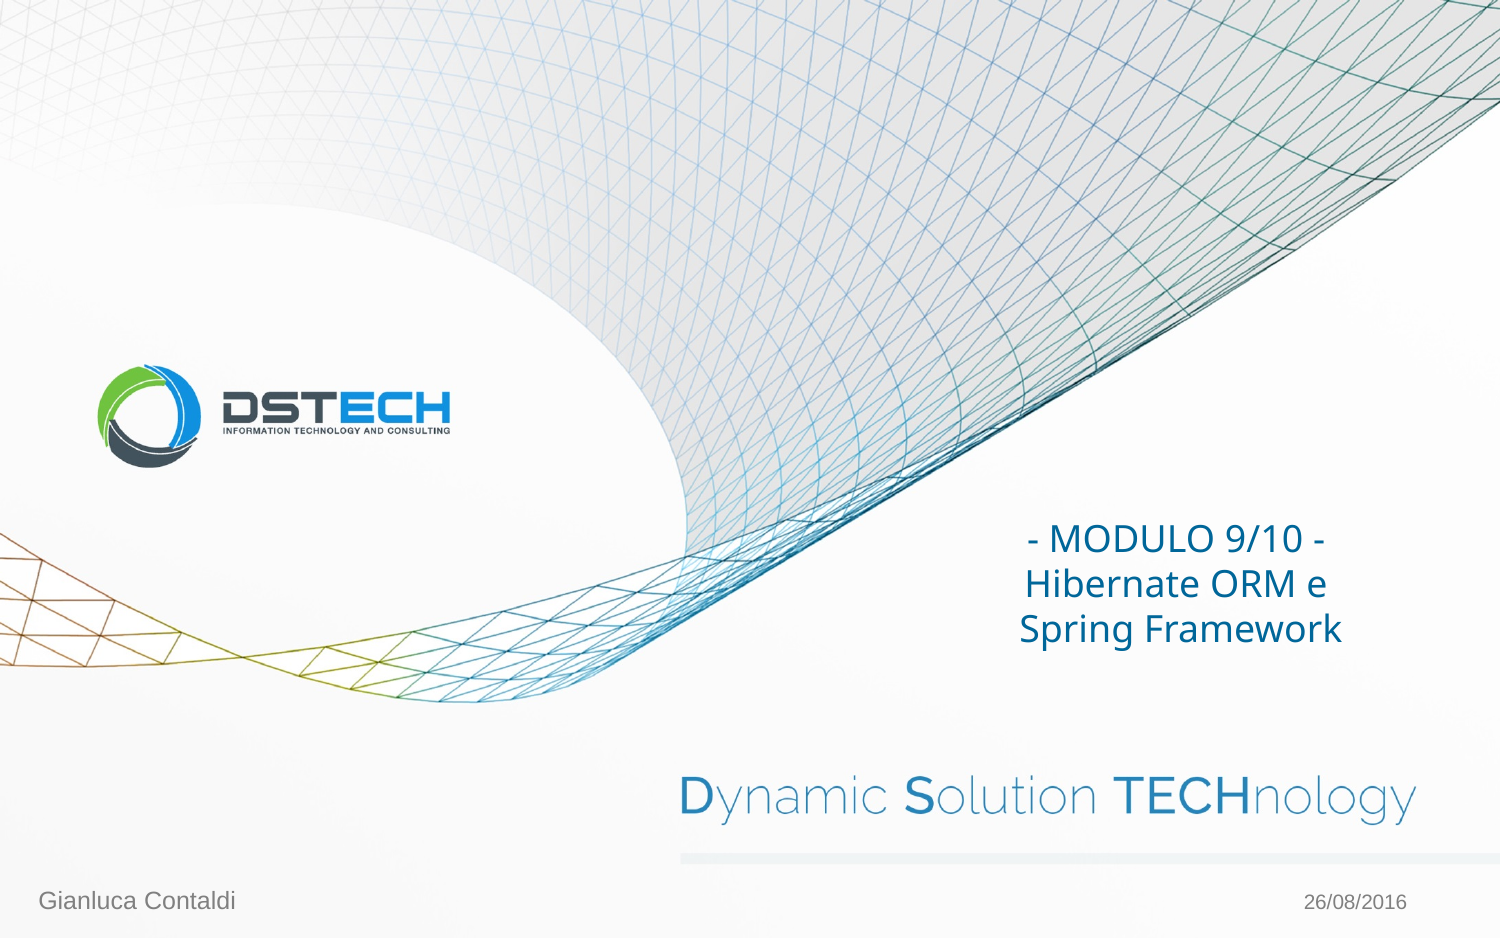

- MODULO 9/10 -
Hibernate ORM e
Spring Framework
Gianluca Contaldi 															 26/08/2016
Footer Text
24/08/16